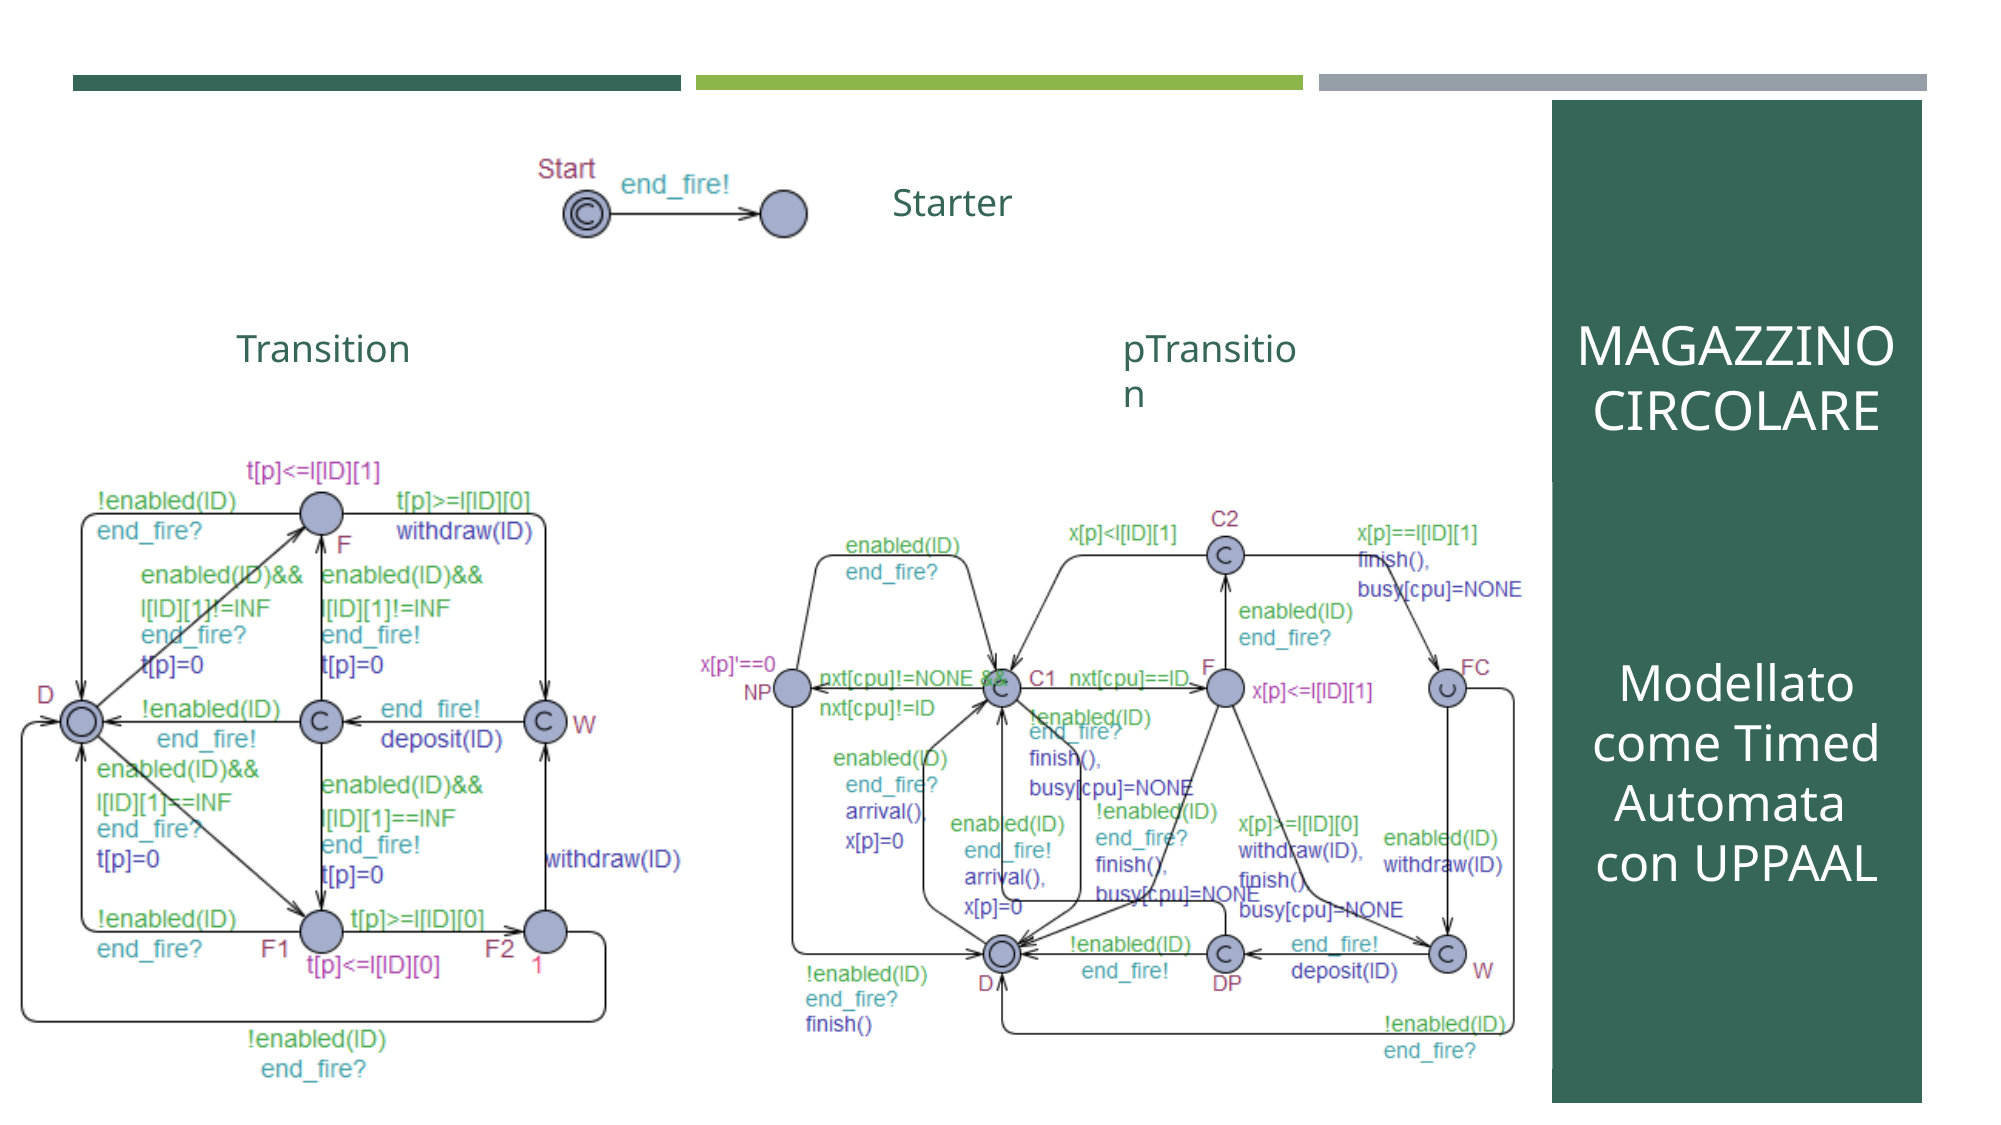

MAGAZZINO
CIRCOLARE
Modellato come Timed Automata
con UPPAAL
Starter
Transition
pTransition